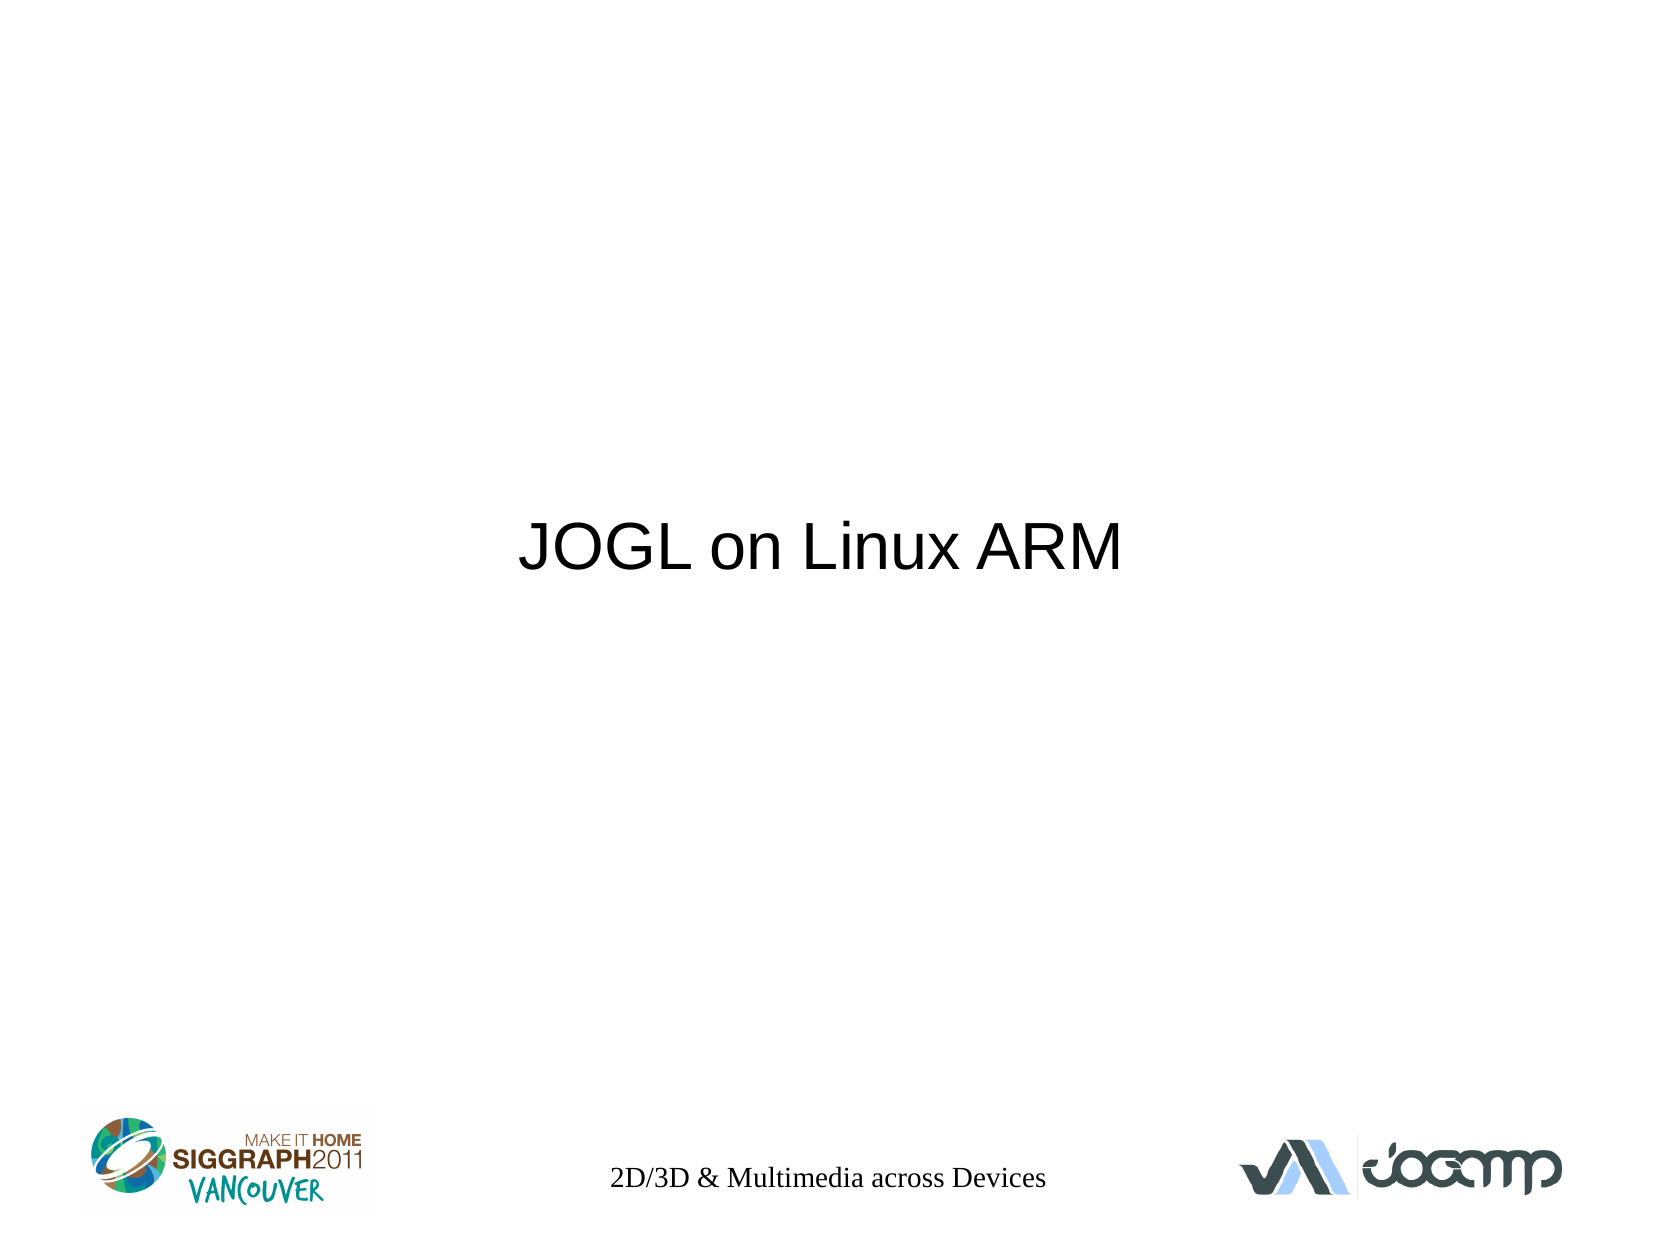

# JOGL on Linux ARM
2D/3D & Multimedia across Devices